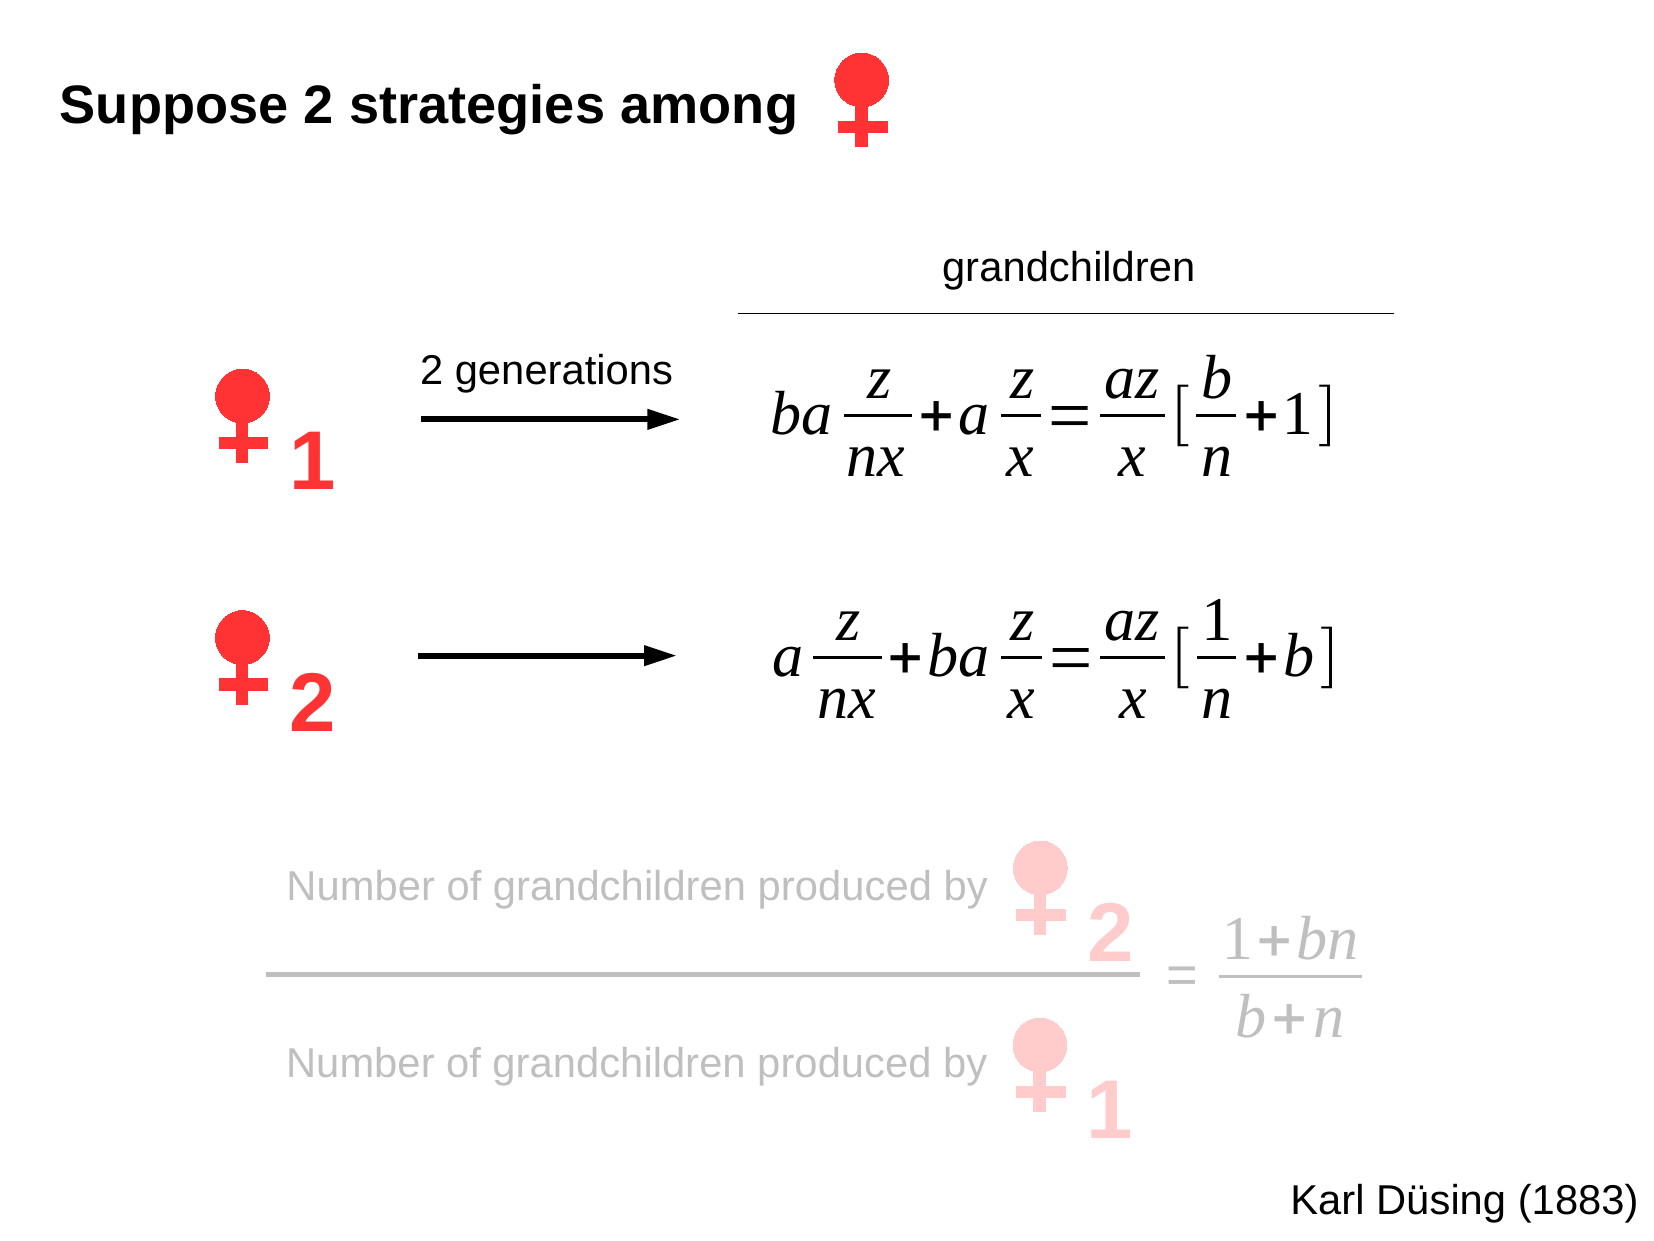

Suppose 2 strategies among
grandchildren
2 generations
1
2
Number of grandchildren produced by
2
=
Number of grandchildren produced by
1
Karl Düsing (1883)